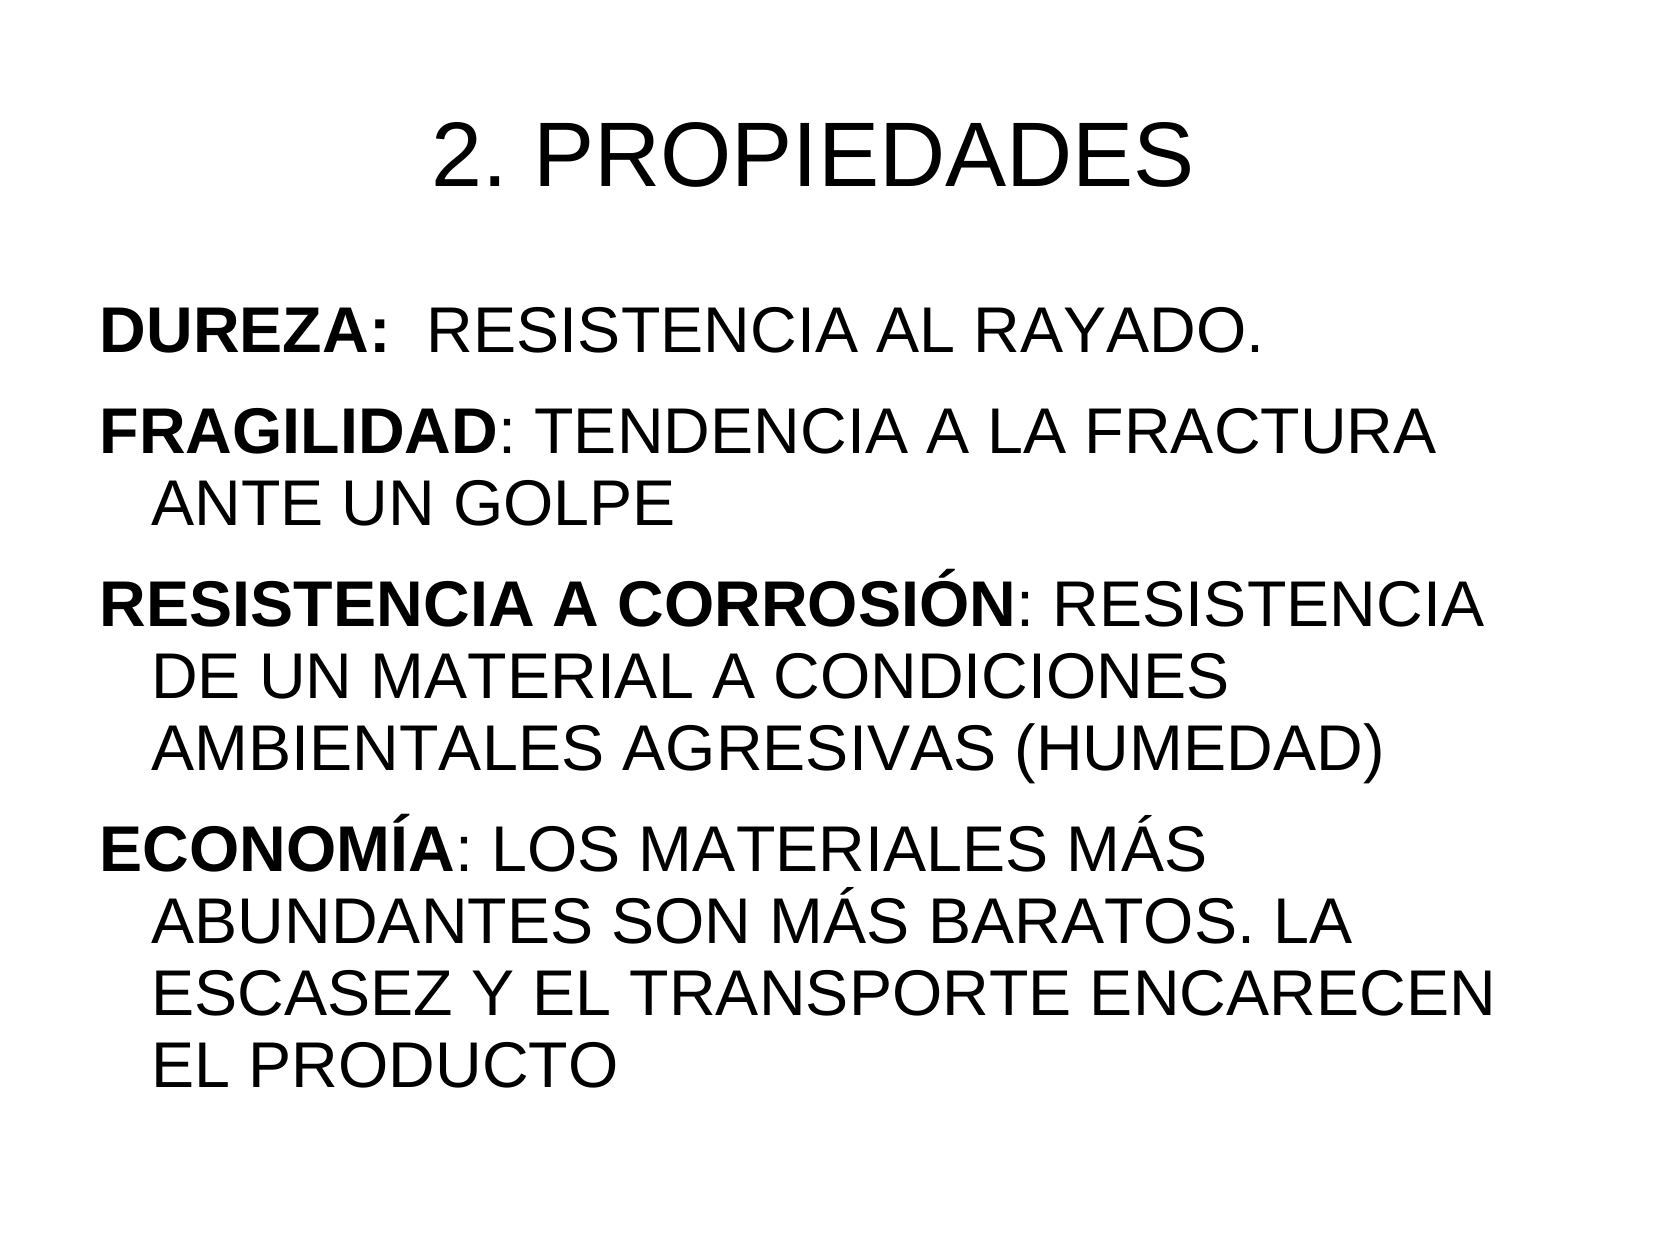

# 2. PROPIEDADES
DUREZA: RESISTENCIA AL RAYADO.
FRAGILIDAD: TENDENCIA A LA FRACTURA ANTE UN GOLPE
RESISTENCIA A CORROSIÓN: RESISTENCIA DE UN MATERIAL A CONDICIONES AMBIENTALES AGRESIVAS (HUMEDAD)
ECONOMÍA: LOS MATERIALES MÁS ABUNDANTES SON MÁS BARATOS. LA ESCASEZ Y EL TRANSPORTE ENCARECEN EL PRODUCTO